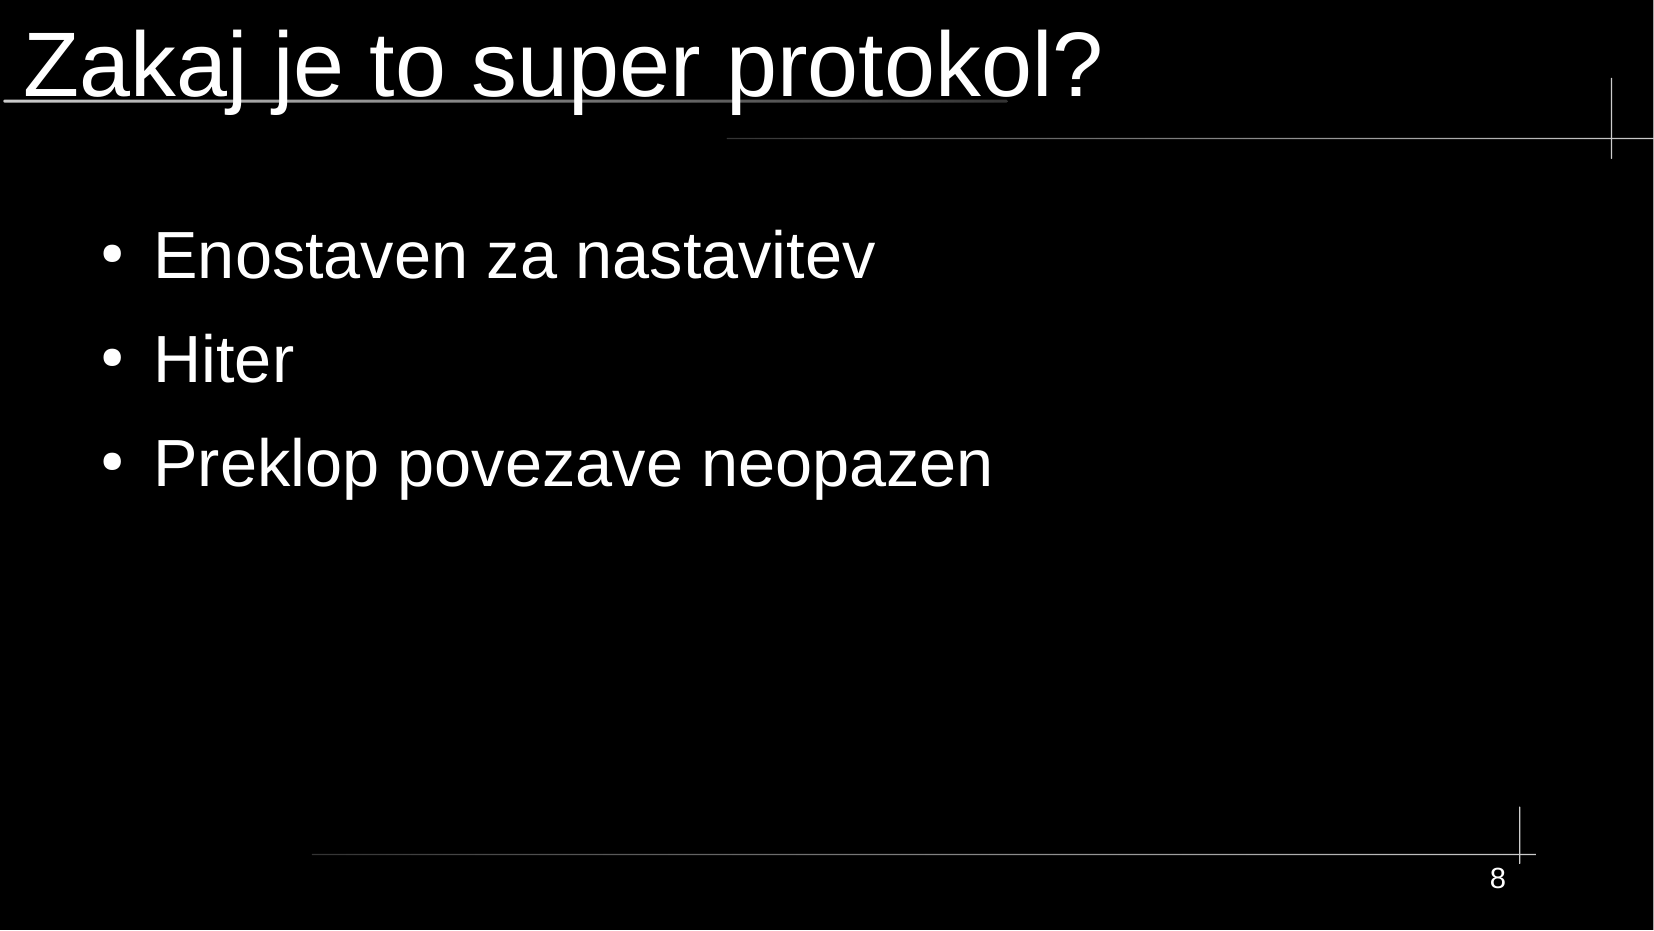

# Zakaj je to super protokol?
Enostaven za nastavitev
Hiter
Preklop povezave neopazen
8